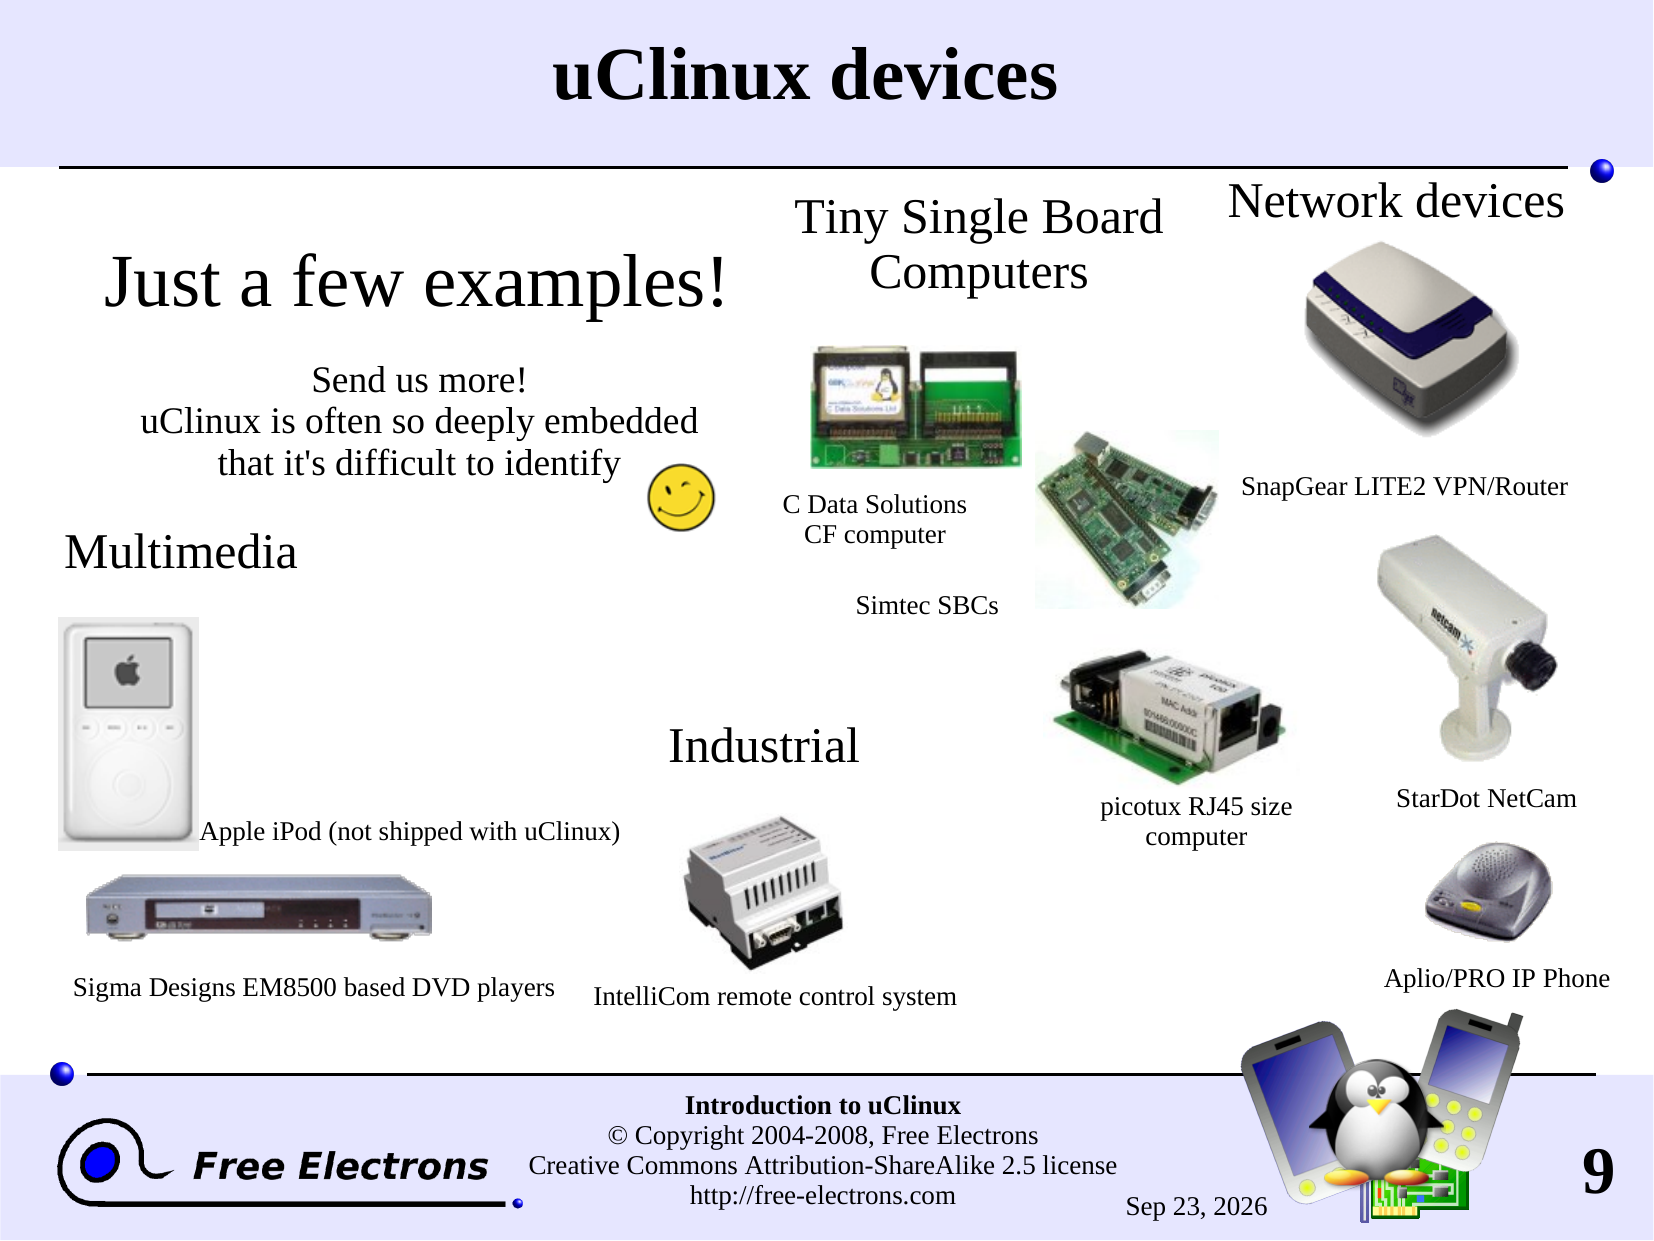

# uClinux devices
Network devices
Tiny Single Board
Computers
Just a few examples!
Send us more!
uClinux is often so deeply embedded
that it's difficult to identify
SnapGear LITE2 VPN/Router
C Data Solutions
CF computer
Multimedia
Simtec SBCs
Industrial
StarDot NetCam
picotux RJ45 size
computer
Apple iPod (not shipped with uClinux)
Aplio/PRO IP Phone
Sigma Designs EM8500 based DVD players
IntelliCom remote control system